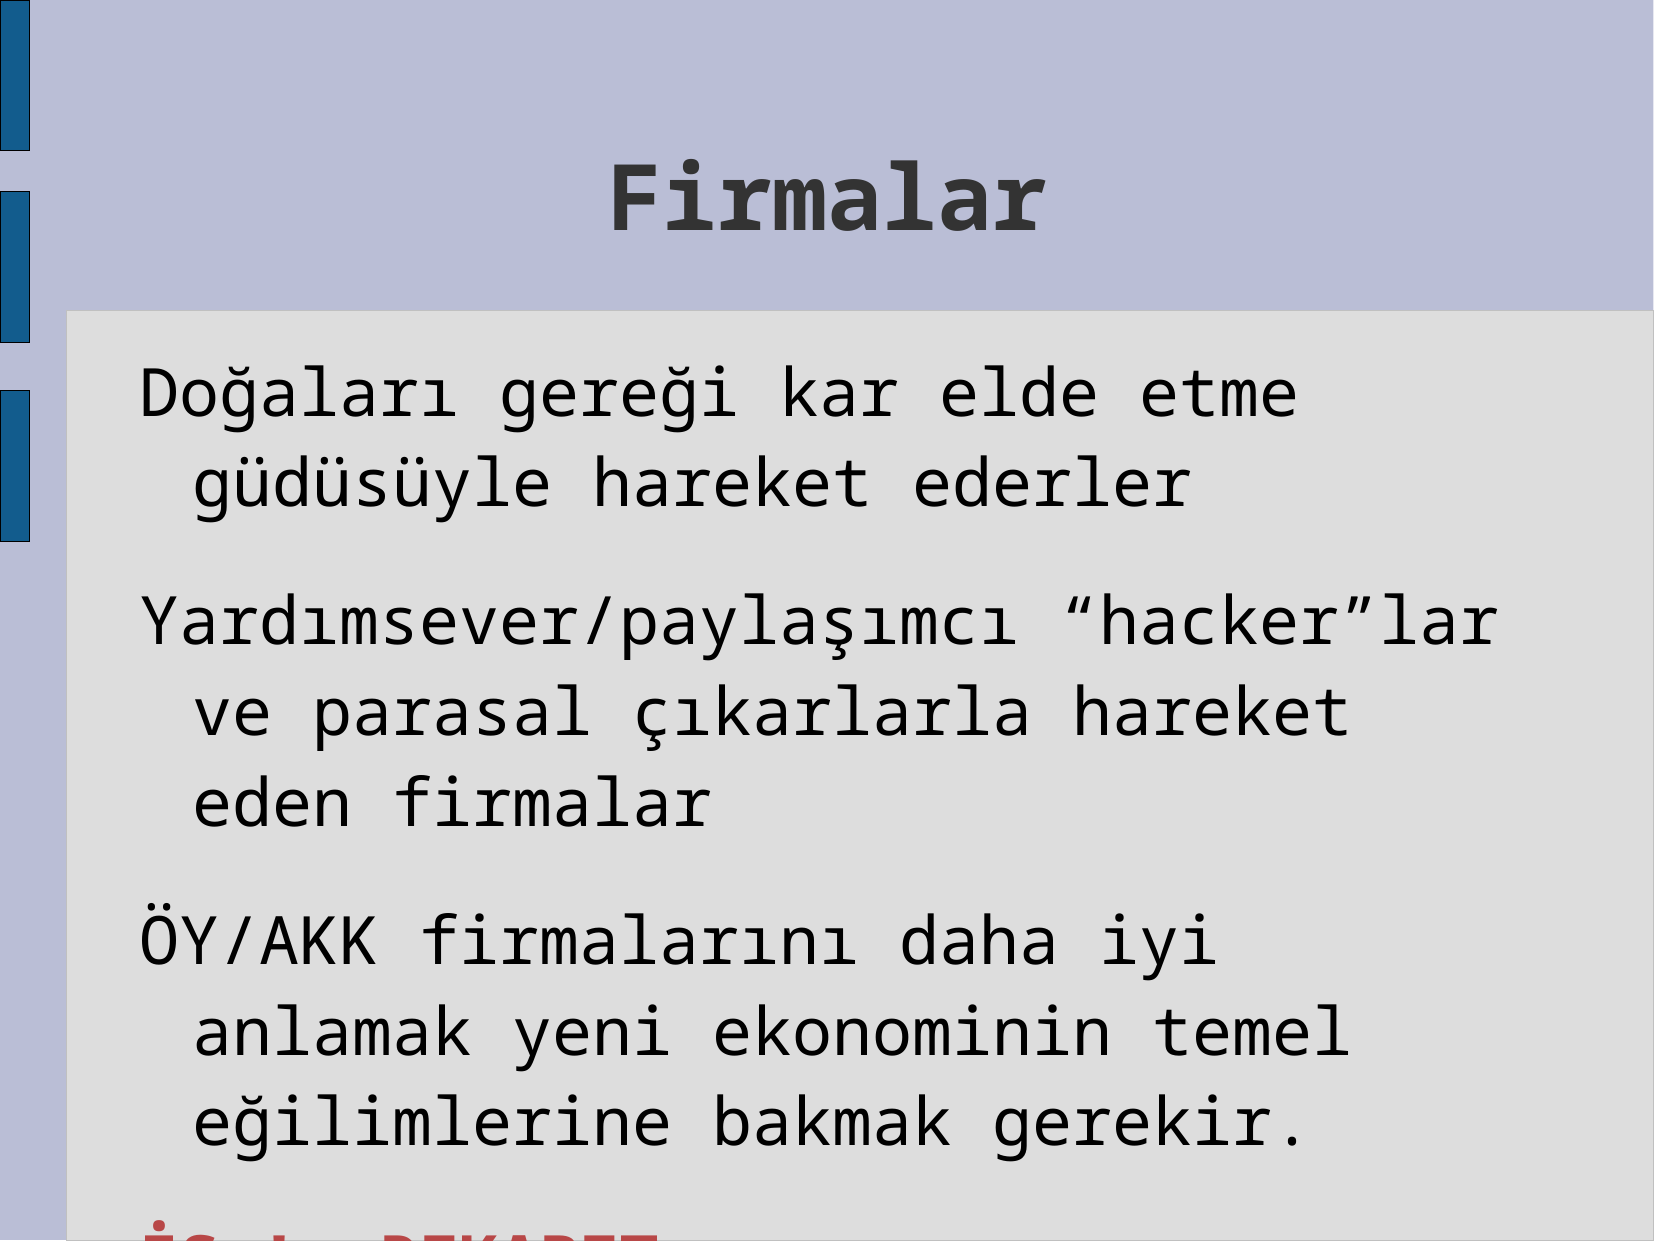

# Firmalar
Doğaları gereği kar elde etme güdüsüyle hareket ederler
Yardımsever/paylaşımcı “hacker”lar ve parasal çıkarlarla hareket eden firmalar
ÖY/AKK firmalarını daha iyi anlamak yeni ekonominin temel eğilimlerine bakmak gerekir.
İŞ != REKABET